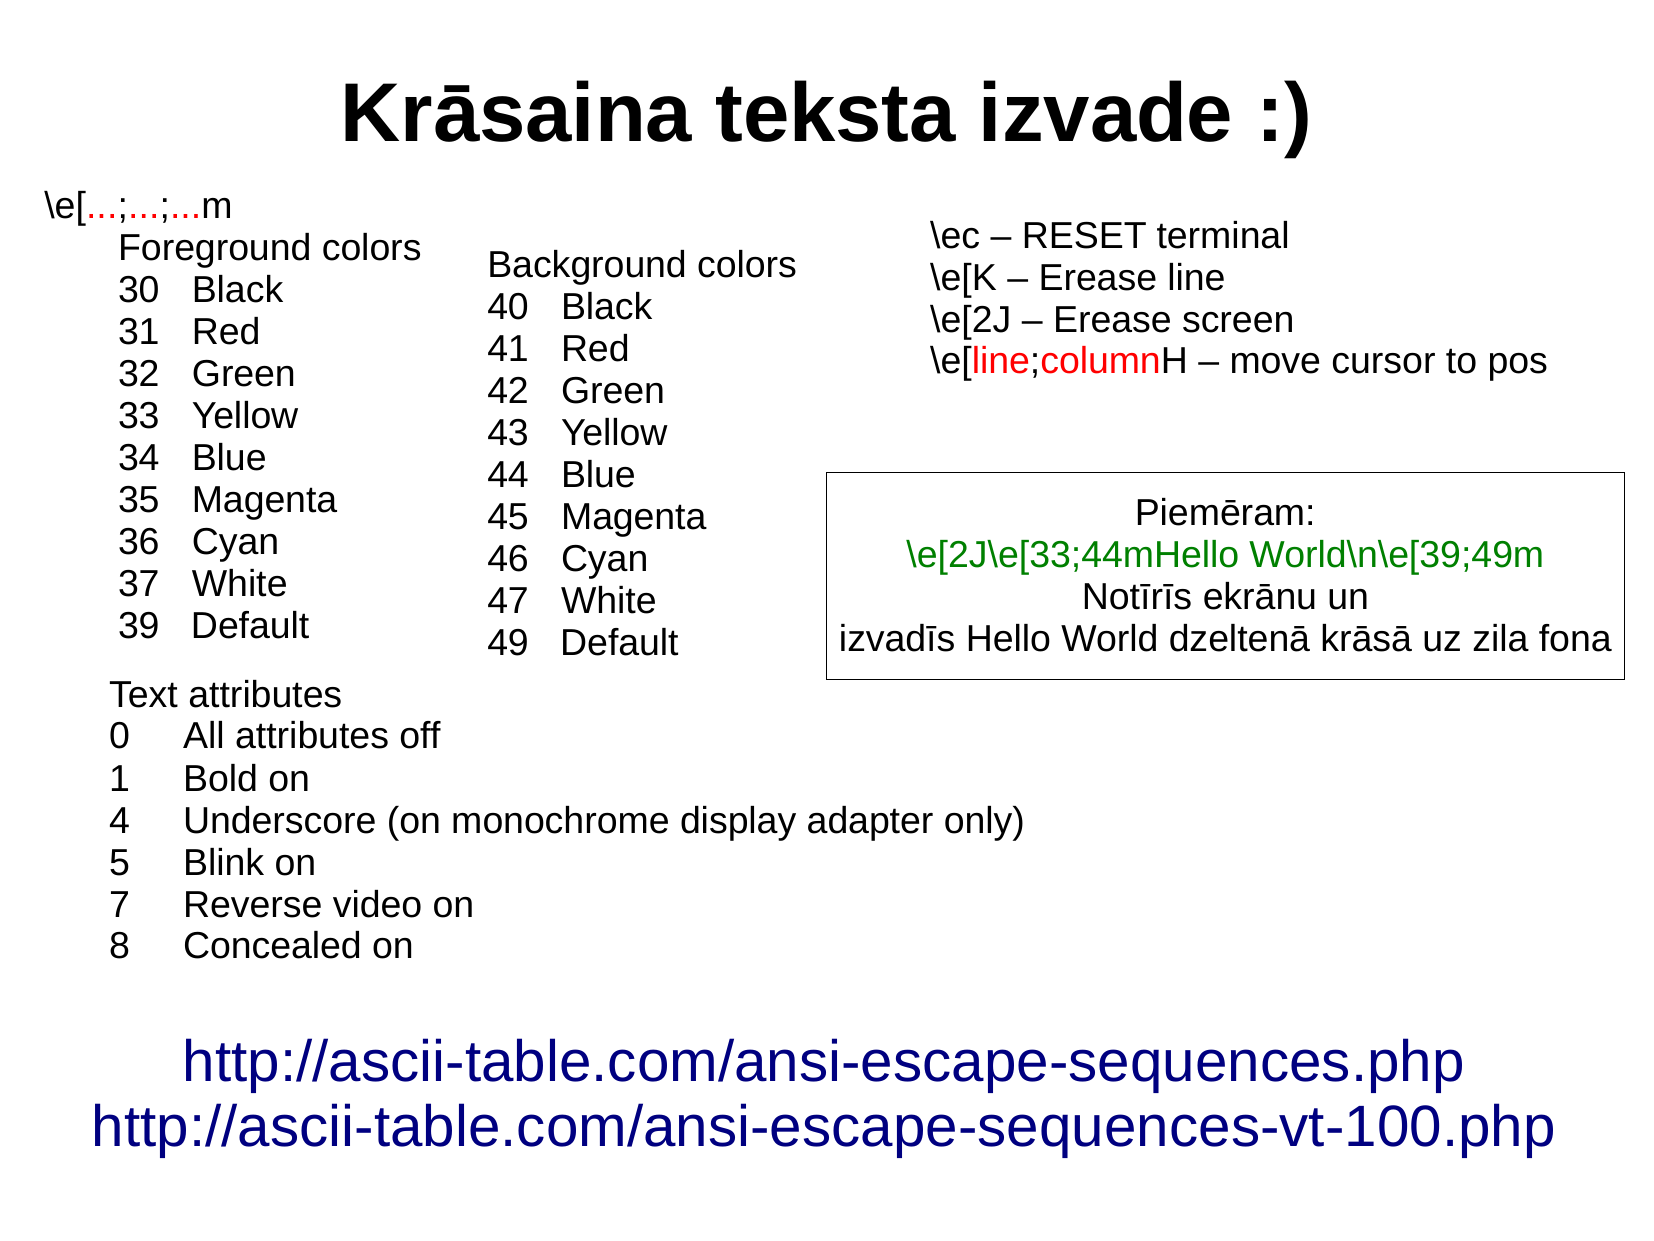

Krāsaina teksta izvade :)
\e[...;...;...m
	Foreground colors
	30	Black
	31	Red
	32	Green
	33	Yellow
	34	Blue
	35	Magenta
	36	Cyan
	37	White
	39 Default
\ec – RESET terminal
\e[K – Erease line
\e[2J – Erease screen
\e[line;columnH – move cursor to pos
Background colors
40	Black
41	Red
42	Green
43	Yellow
44	Blue
45	Magenta
46	Cyan
47	White
49 Default
Piemēram:
\e[2J\e[33;44mHello World\n\e[39;49m
Notīrīs ekrānu un
izvadīs Hello World dzeltenā krāsā uz zila fona
Text attributes
0	All attributes off
1	Bold on
4	Underscore (on monochrome display adapter only)
5	Blink on
7	Reverse video on
8	Concealed on
http://ascii-table.com/ansi-escape-sequences.php
http://ascii-table.com/ansi-escape-sequences-vt-100.php